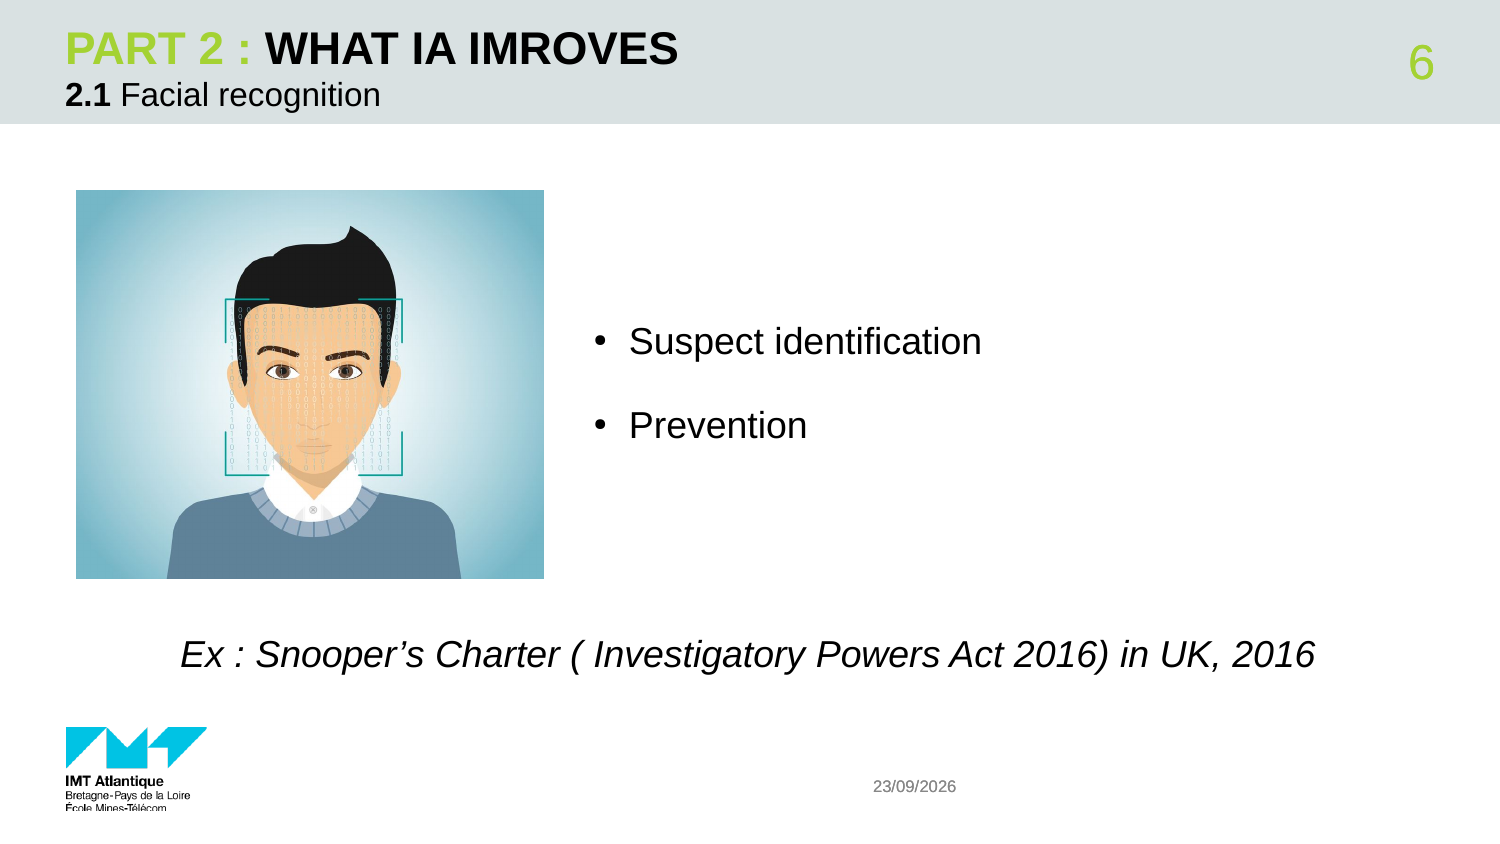

# Part 2 : What IA imroves
6
2.1 Facial recognition
Suspect identification
Prevention
Ex : Snooper’s Charter ( Investigatory Powers Act 2016) in UK, 2016